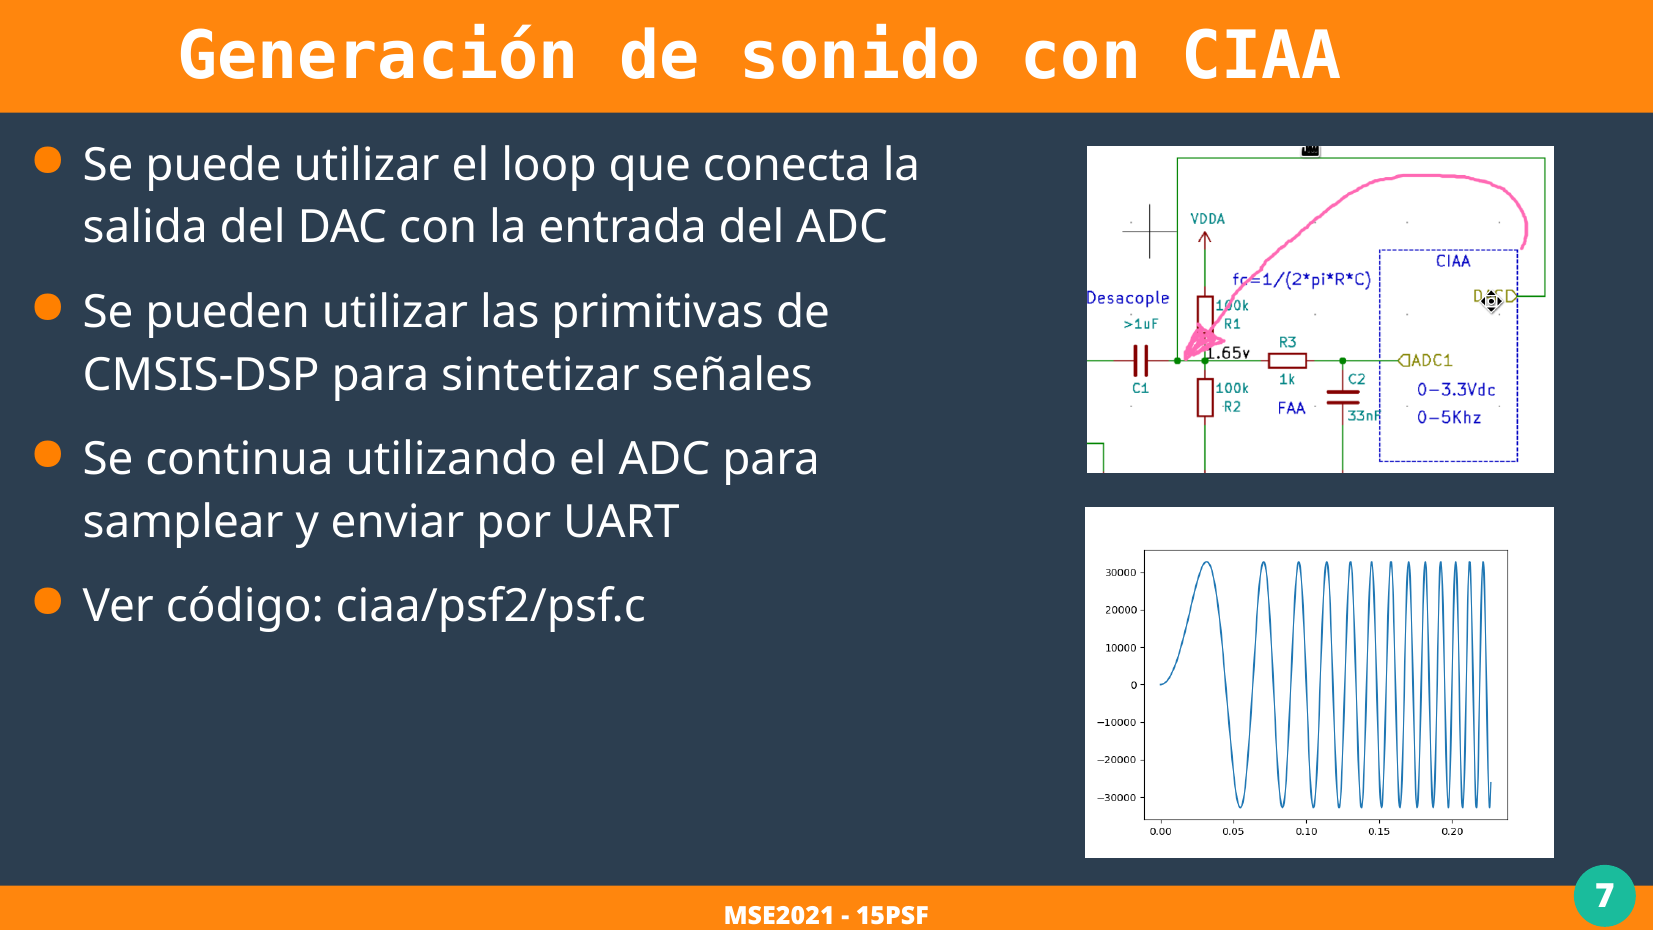

# Generación de sonido con CIAA
Se puede utilizar el loop que conecta la salida del DAC con la entrada del ADC
Se pueden utilizar las primitivas de CMSIS-DSP para sintetizar señales
Se continua utilizando el ADC para samplear y enviar por UART
Ver código: ciaa/psf2/psf.c
MSE2021 - 15PSF